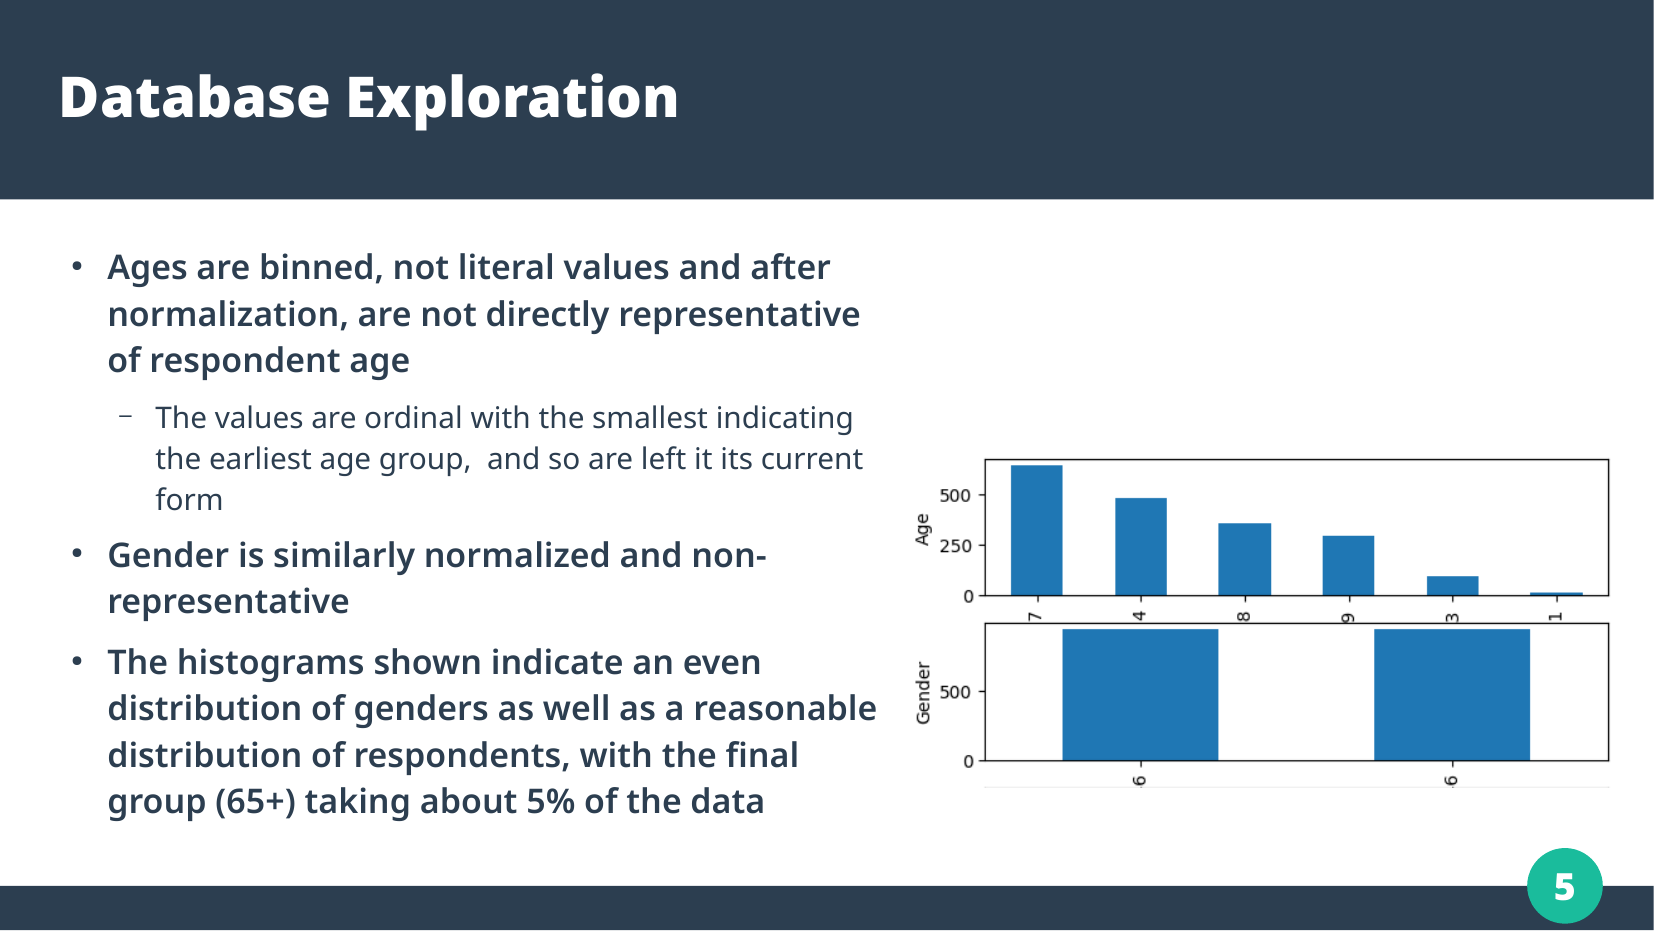

# Database Exploration
Ages are binned, not literal values and after normalization, are not directly representative of respondent age
The values are ordinal with the smallest indicating the earliest age group, and so are left it its current form
Gender is similarly normalized and non-representative
The histograms shown indicate an even distribution of genders as well as a reasonable distribution of respondents, with the final group (65+) taking about 5% of the data